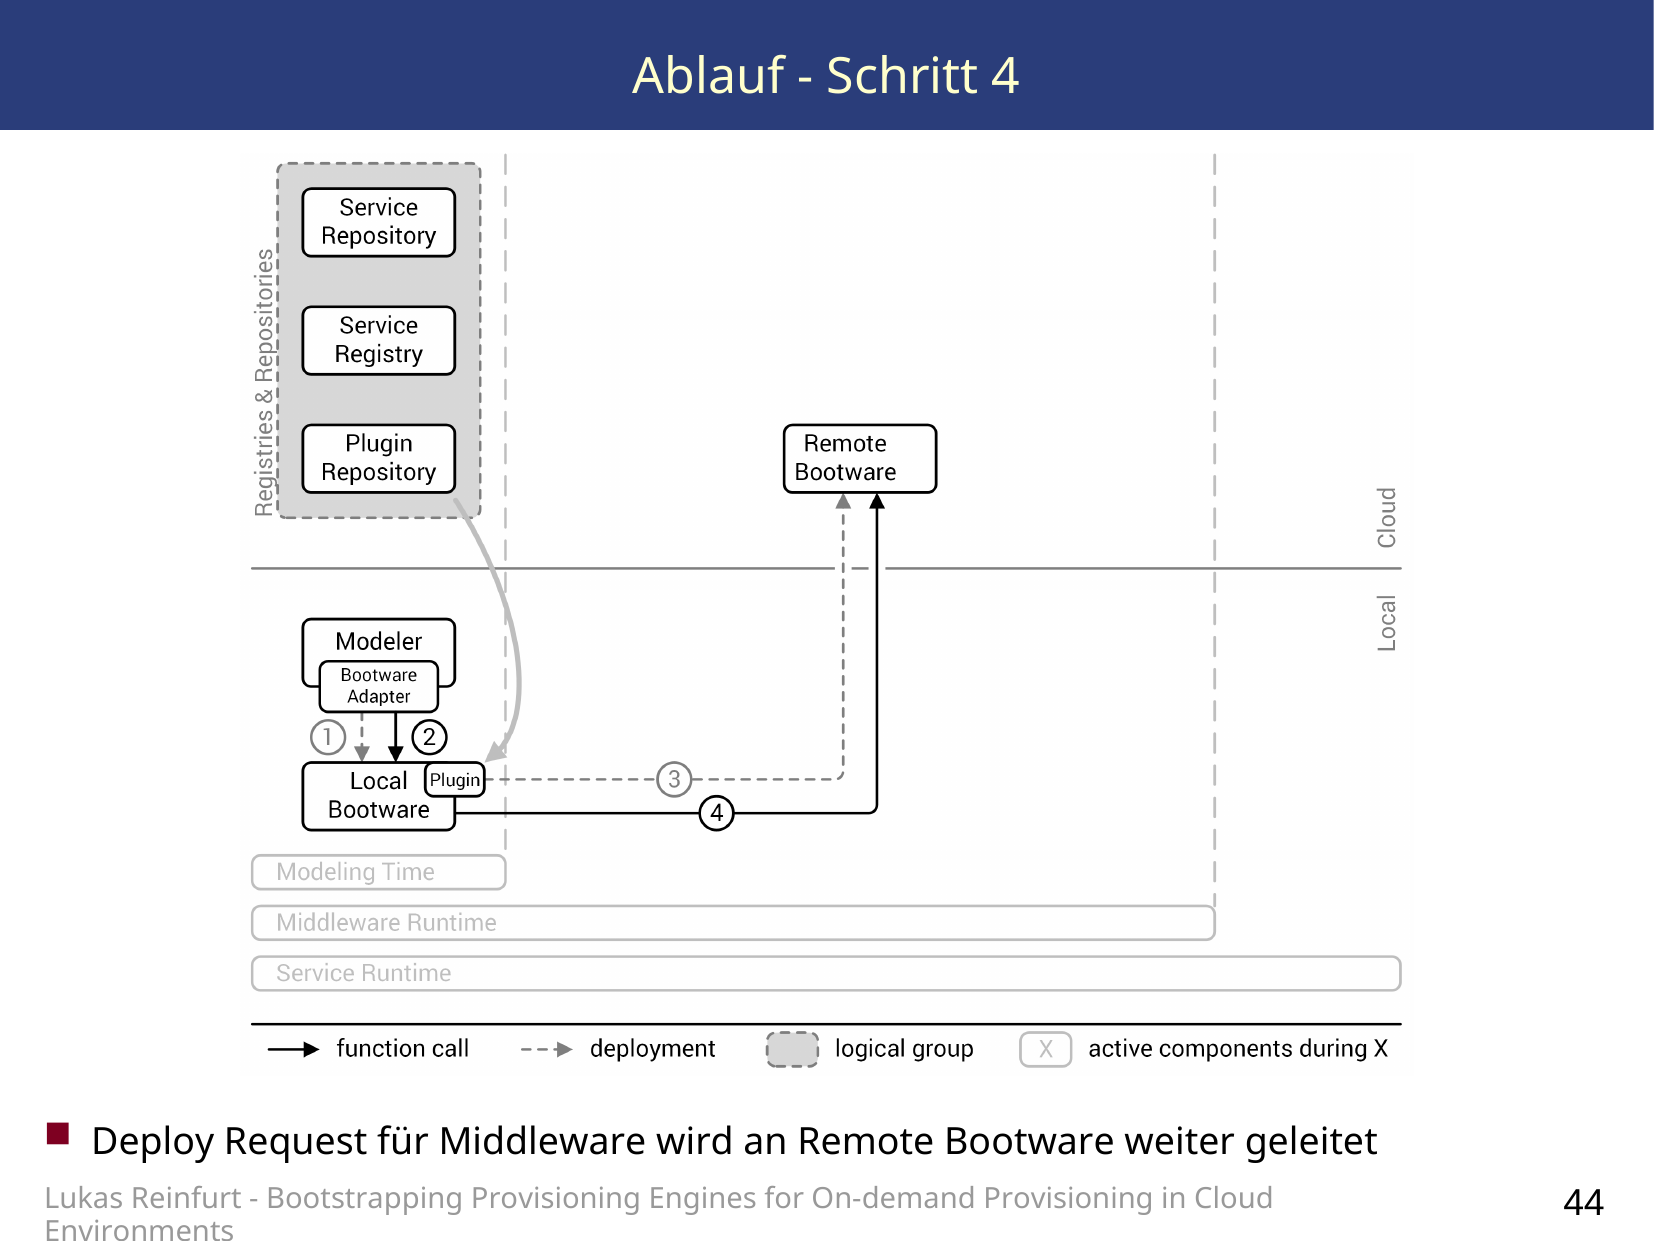

# Ablauf - Schritt 4
Deploy Request für Middleware wird an Remote Bootware weiter geleitet